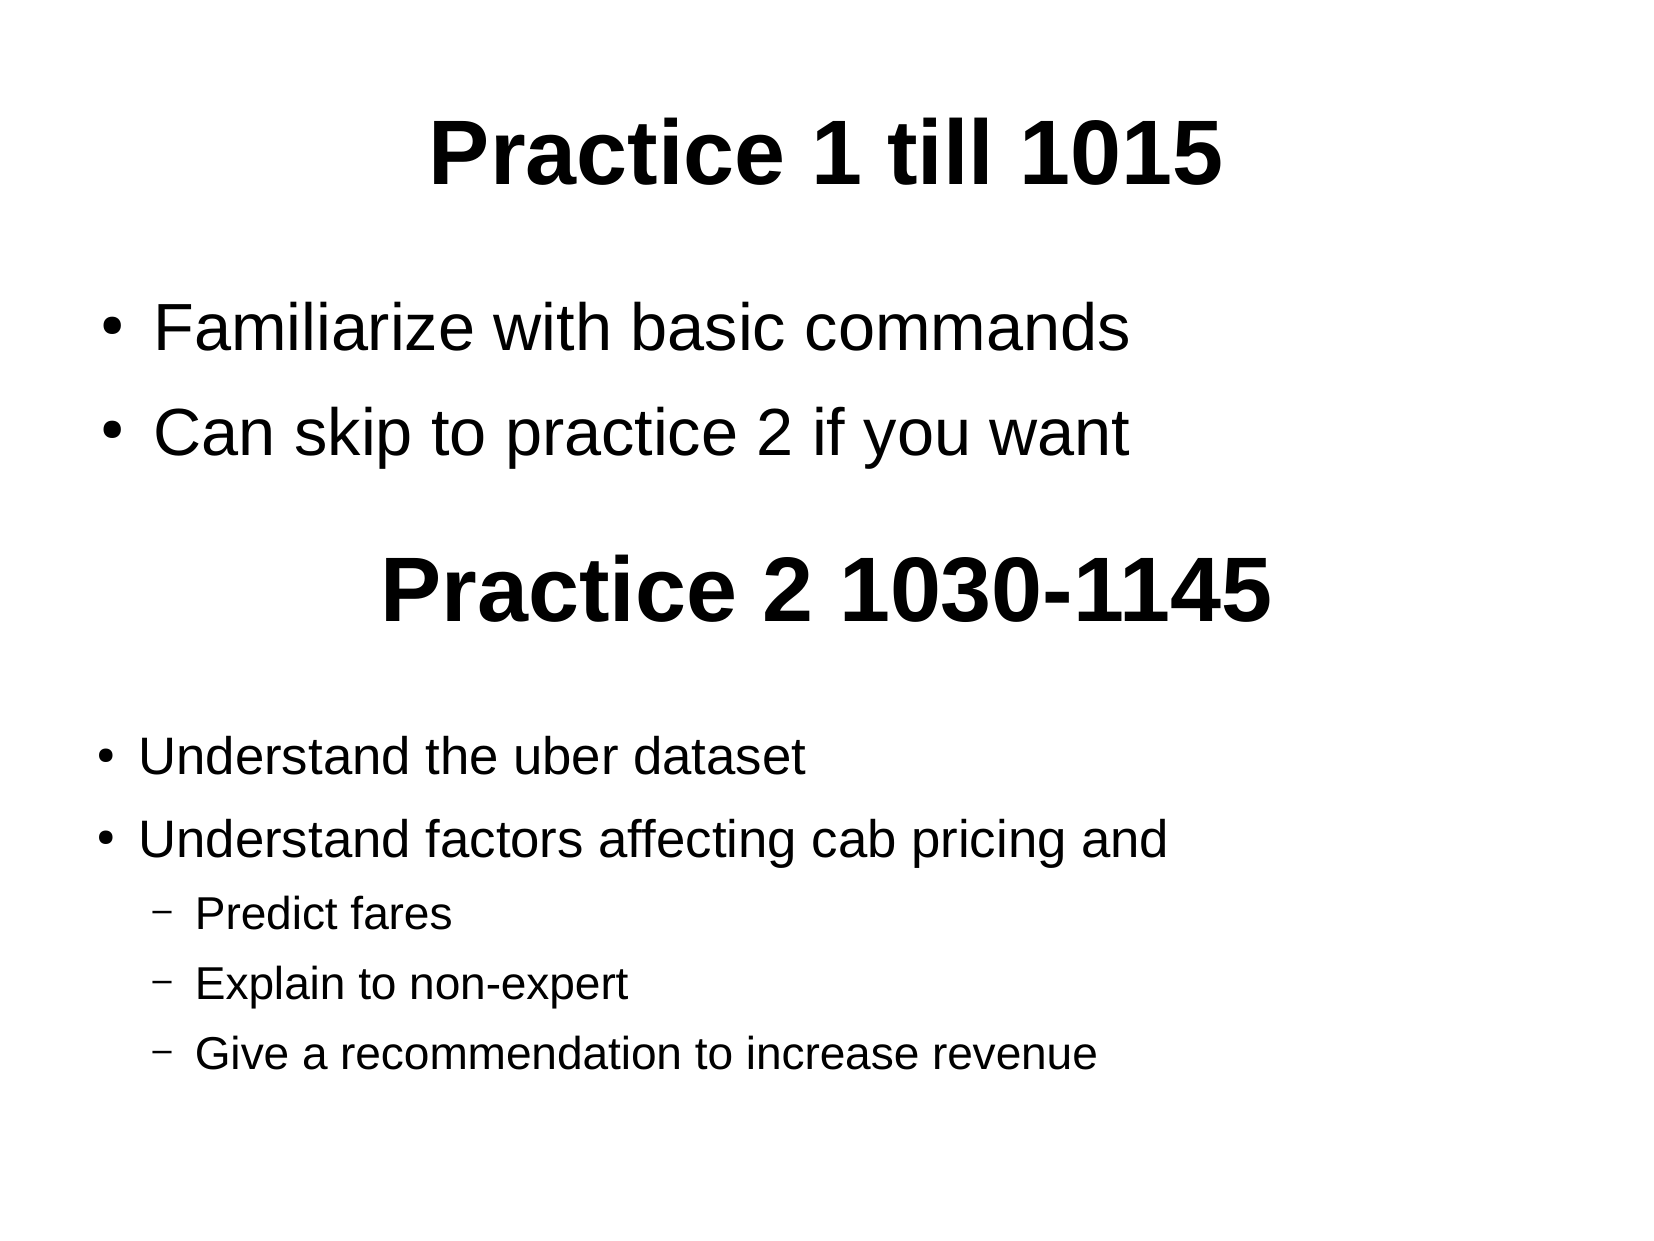

# Practice 1 till 1015
Familiarize with basic commands
Can skip to practice 2 if you want
Practice 2 1030-1145
Understand the uber dataset
Understand factors affecting cab pricing and
Predict fares
Explain to non-expert
Give a recommendation to increase revenue